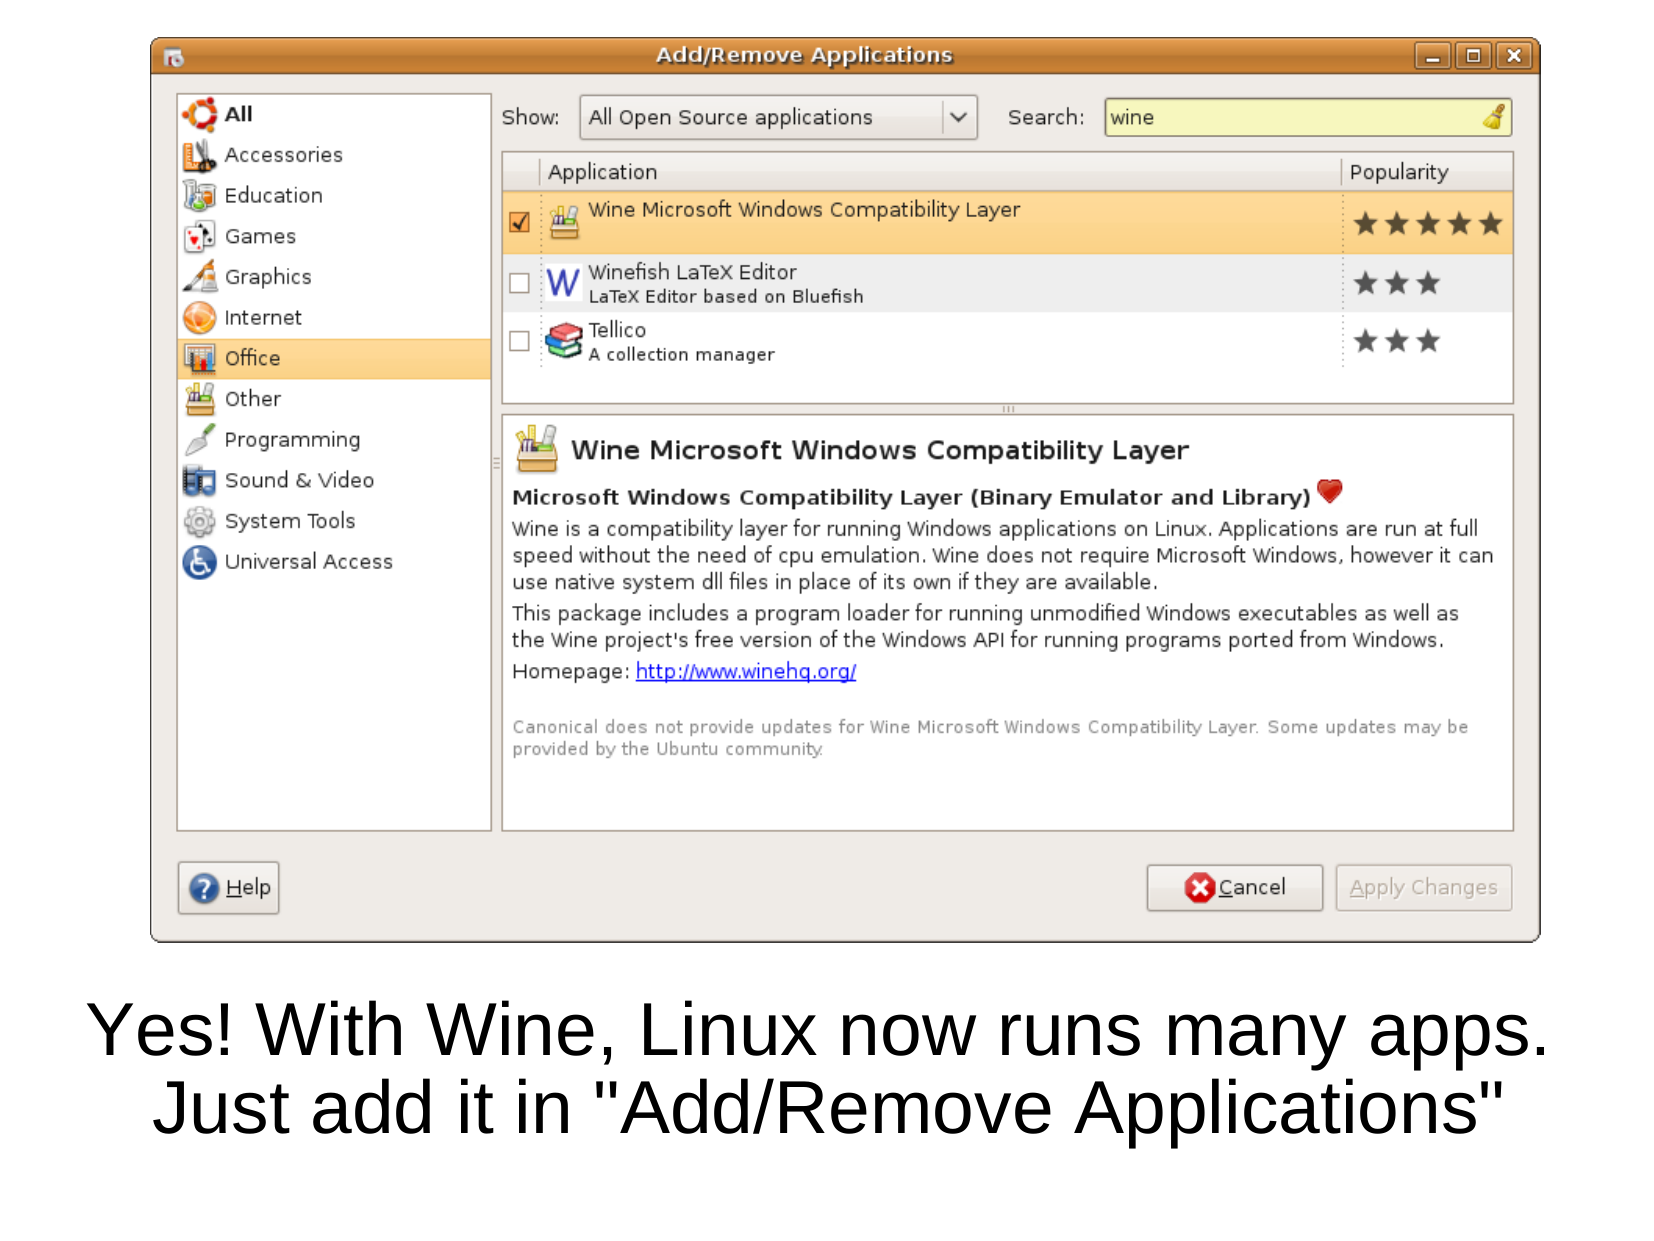

# Yes! With Wine, Linux now runs many apps. Just add it in "Add/Remove Applications"